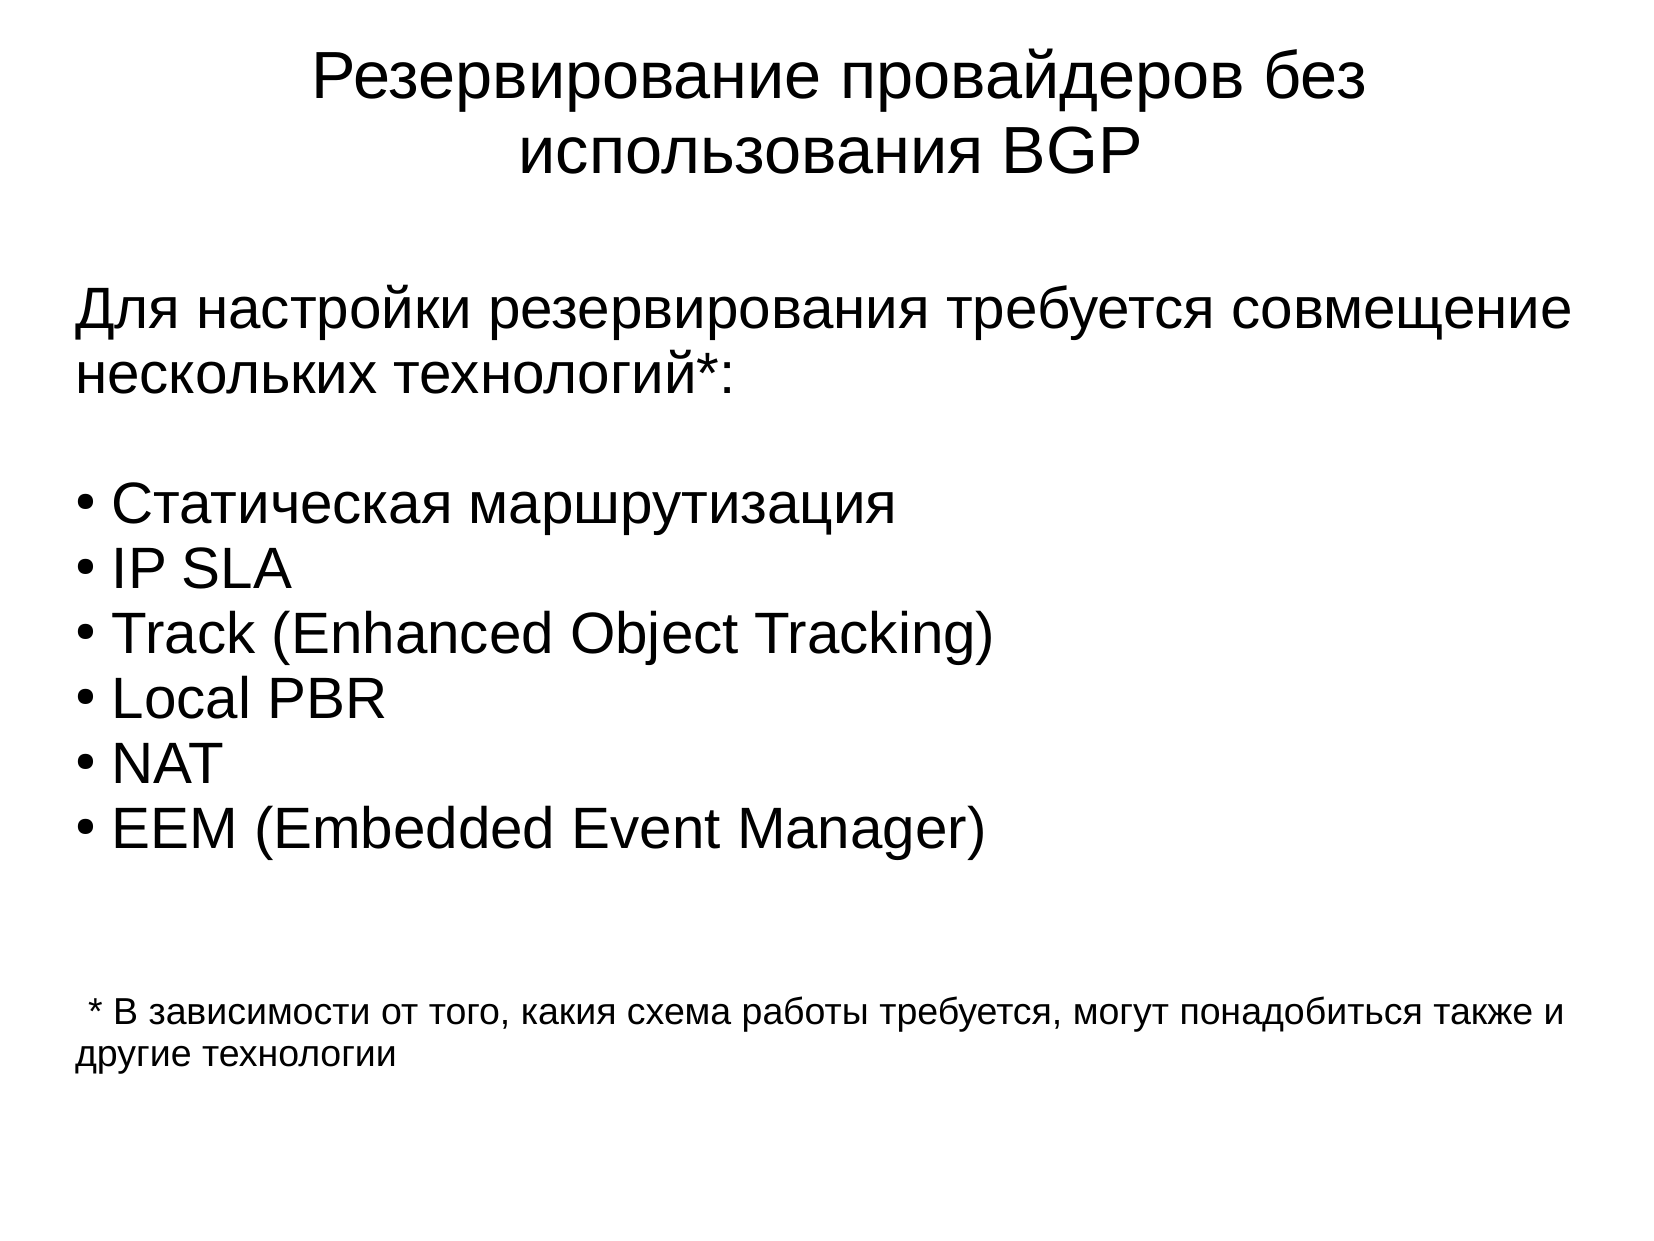

# Резервирование провайдеров без использования BGP
Для настройки резервирования требуется совмещение нескольких технологий*:
 Статическая маршрутизация
 IP SLA
 Track (Enhanced Object Tracking)
 Local PBR
 NAT
 EEM (Embedded Event Manager)
* В зависимости от того, какия схема работы требуется, могут понадобиться также и другие технологии